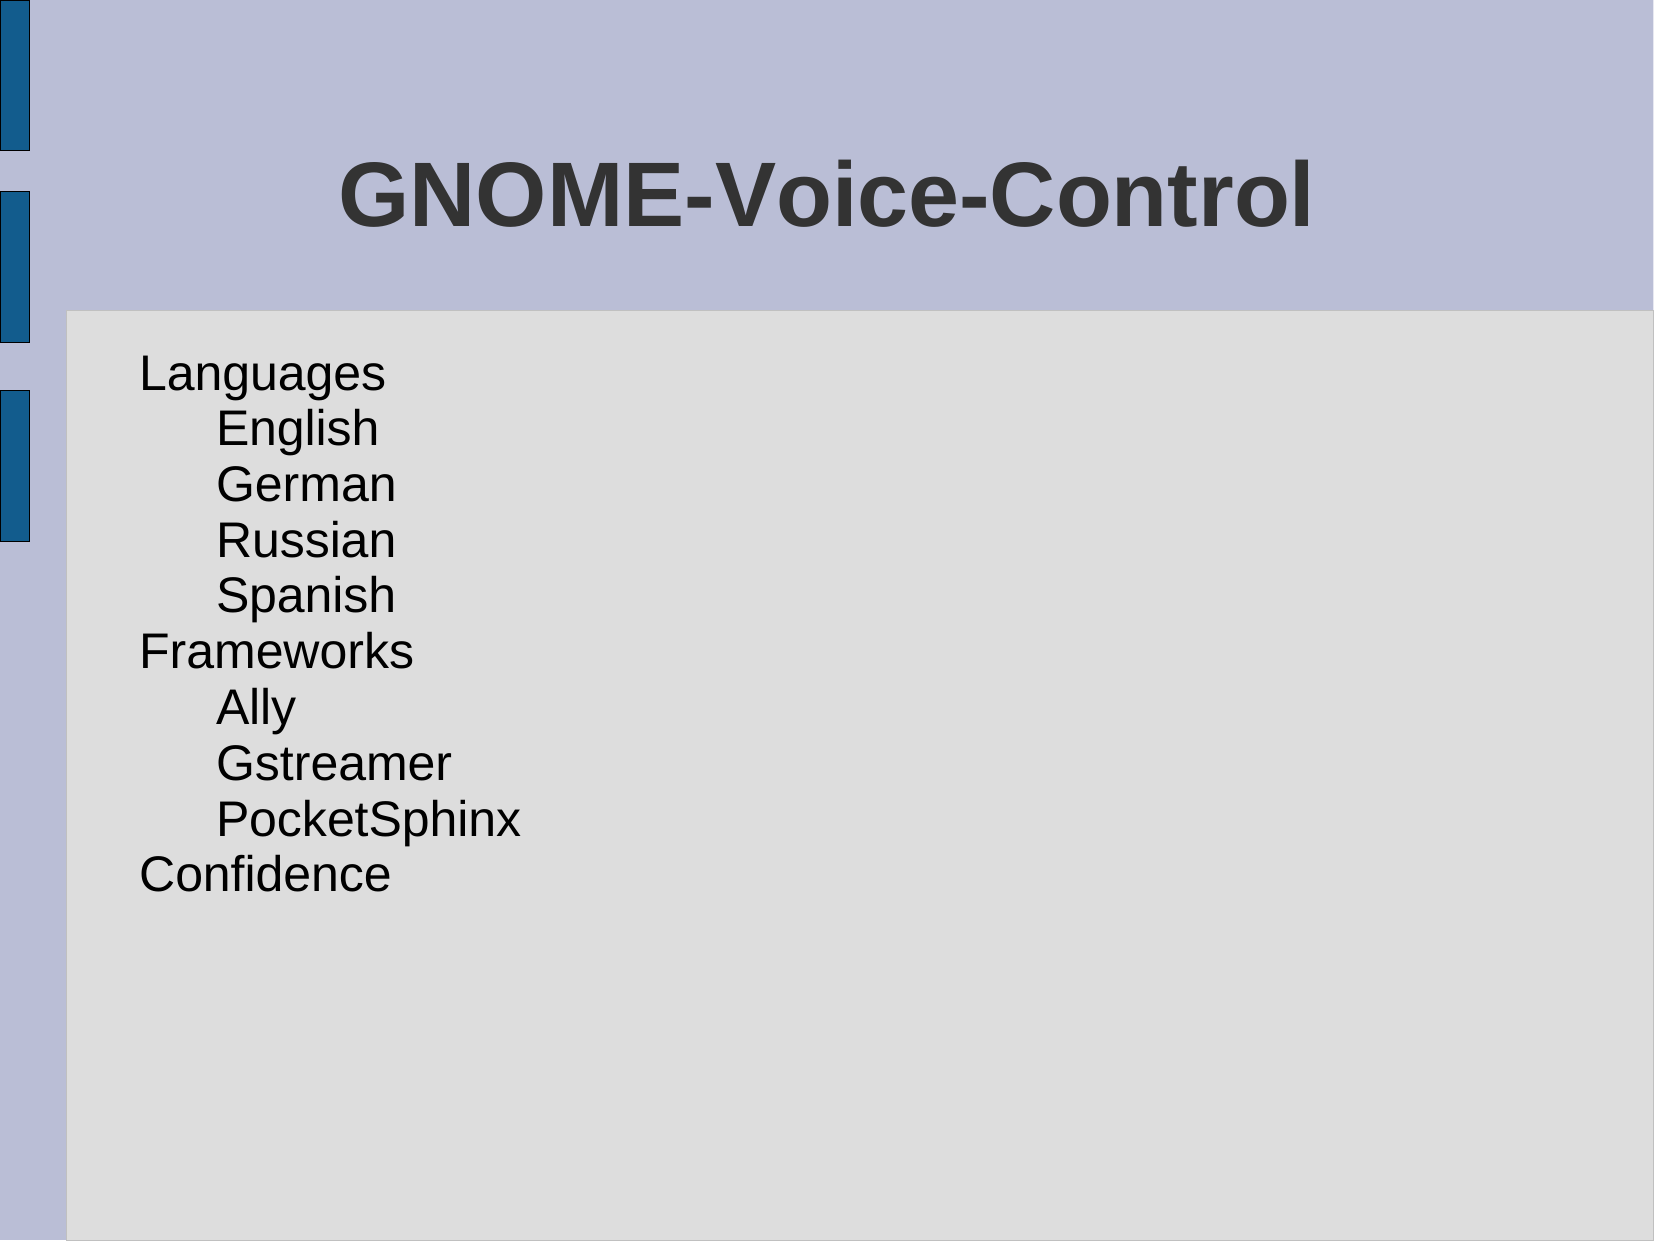

# GNOME-Voice-Control
Languages
English
German
Russian
Spanish
Frameworks
Ally
Gstreamer
PocketSphinx
Confidence